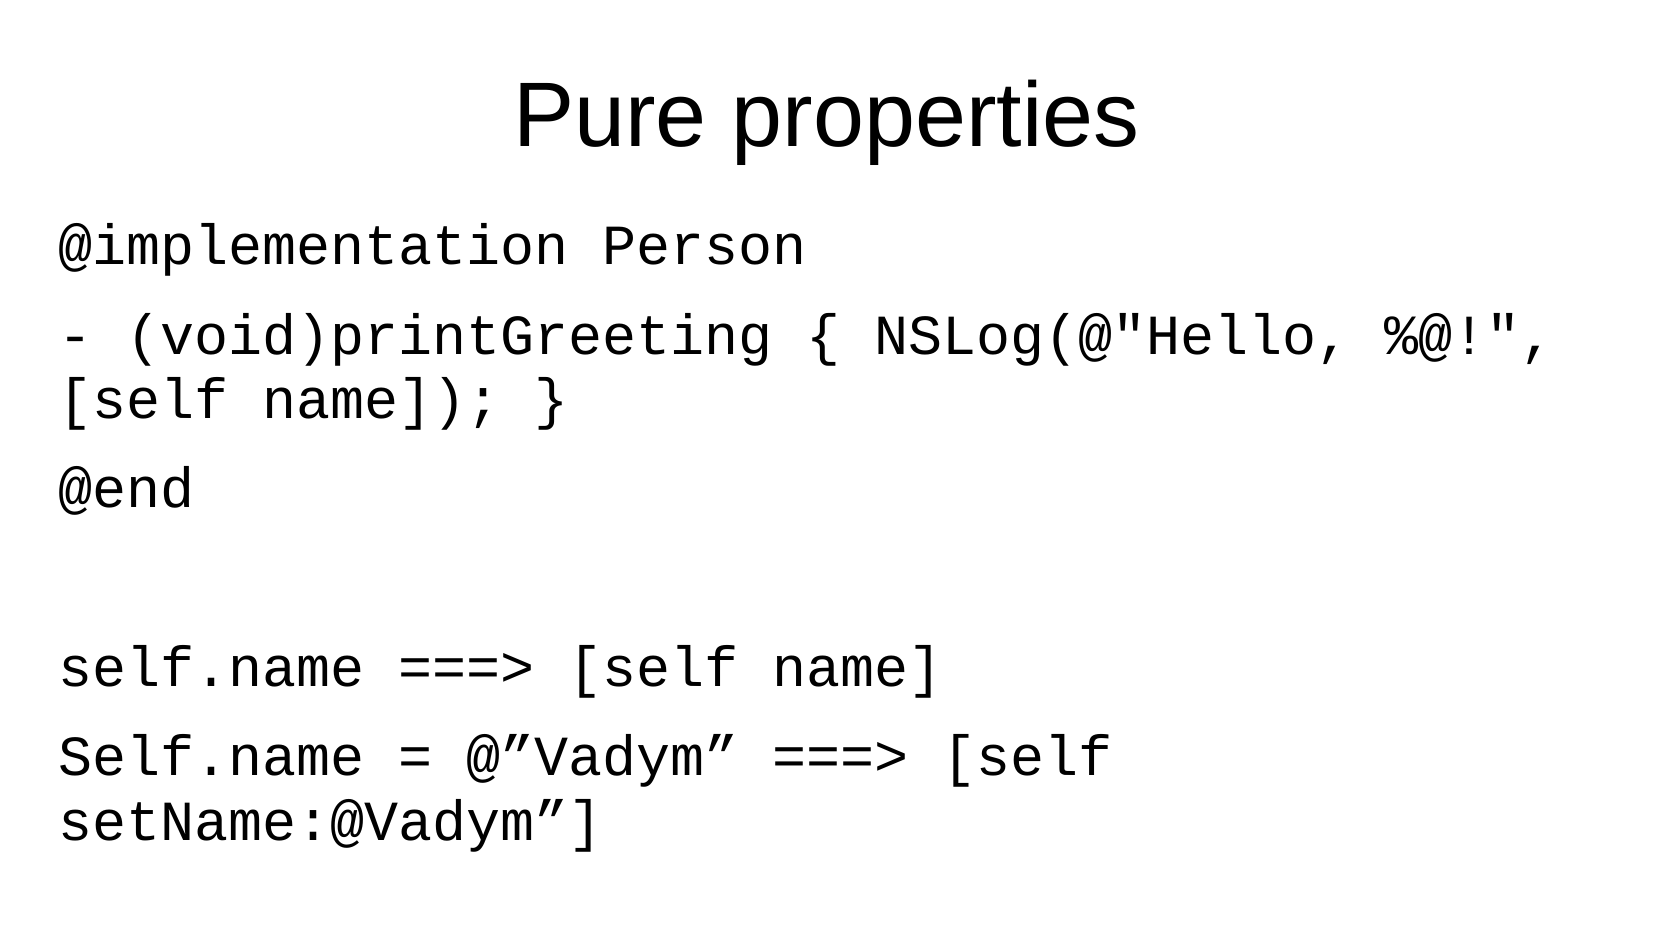

# Pure properties
@implementation Person
- (void)printGreeting { NSLog(@"Hello, %@!", [self name]); }
@end
self.name ===> [self name]
Self.name = @”Vadym” ===> [self setName:@Vadym”]